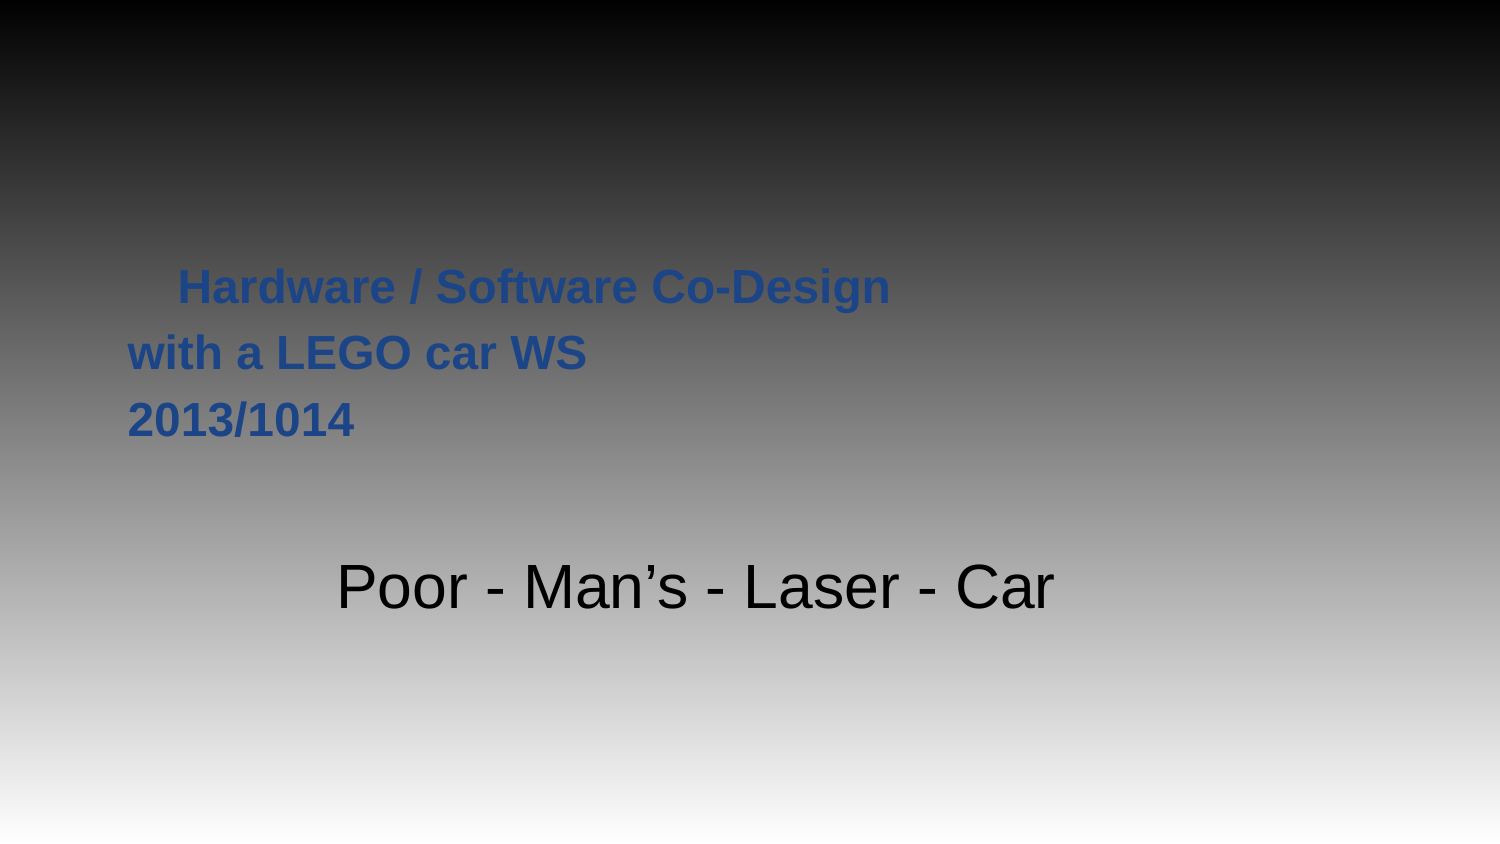

# Hardware / Software Co-Design with a LEGO car WS 2013/1014
Poor - Man’s - Laser - Car